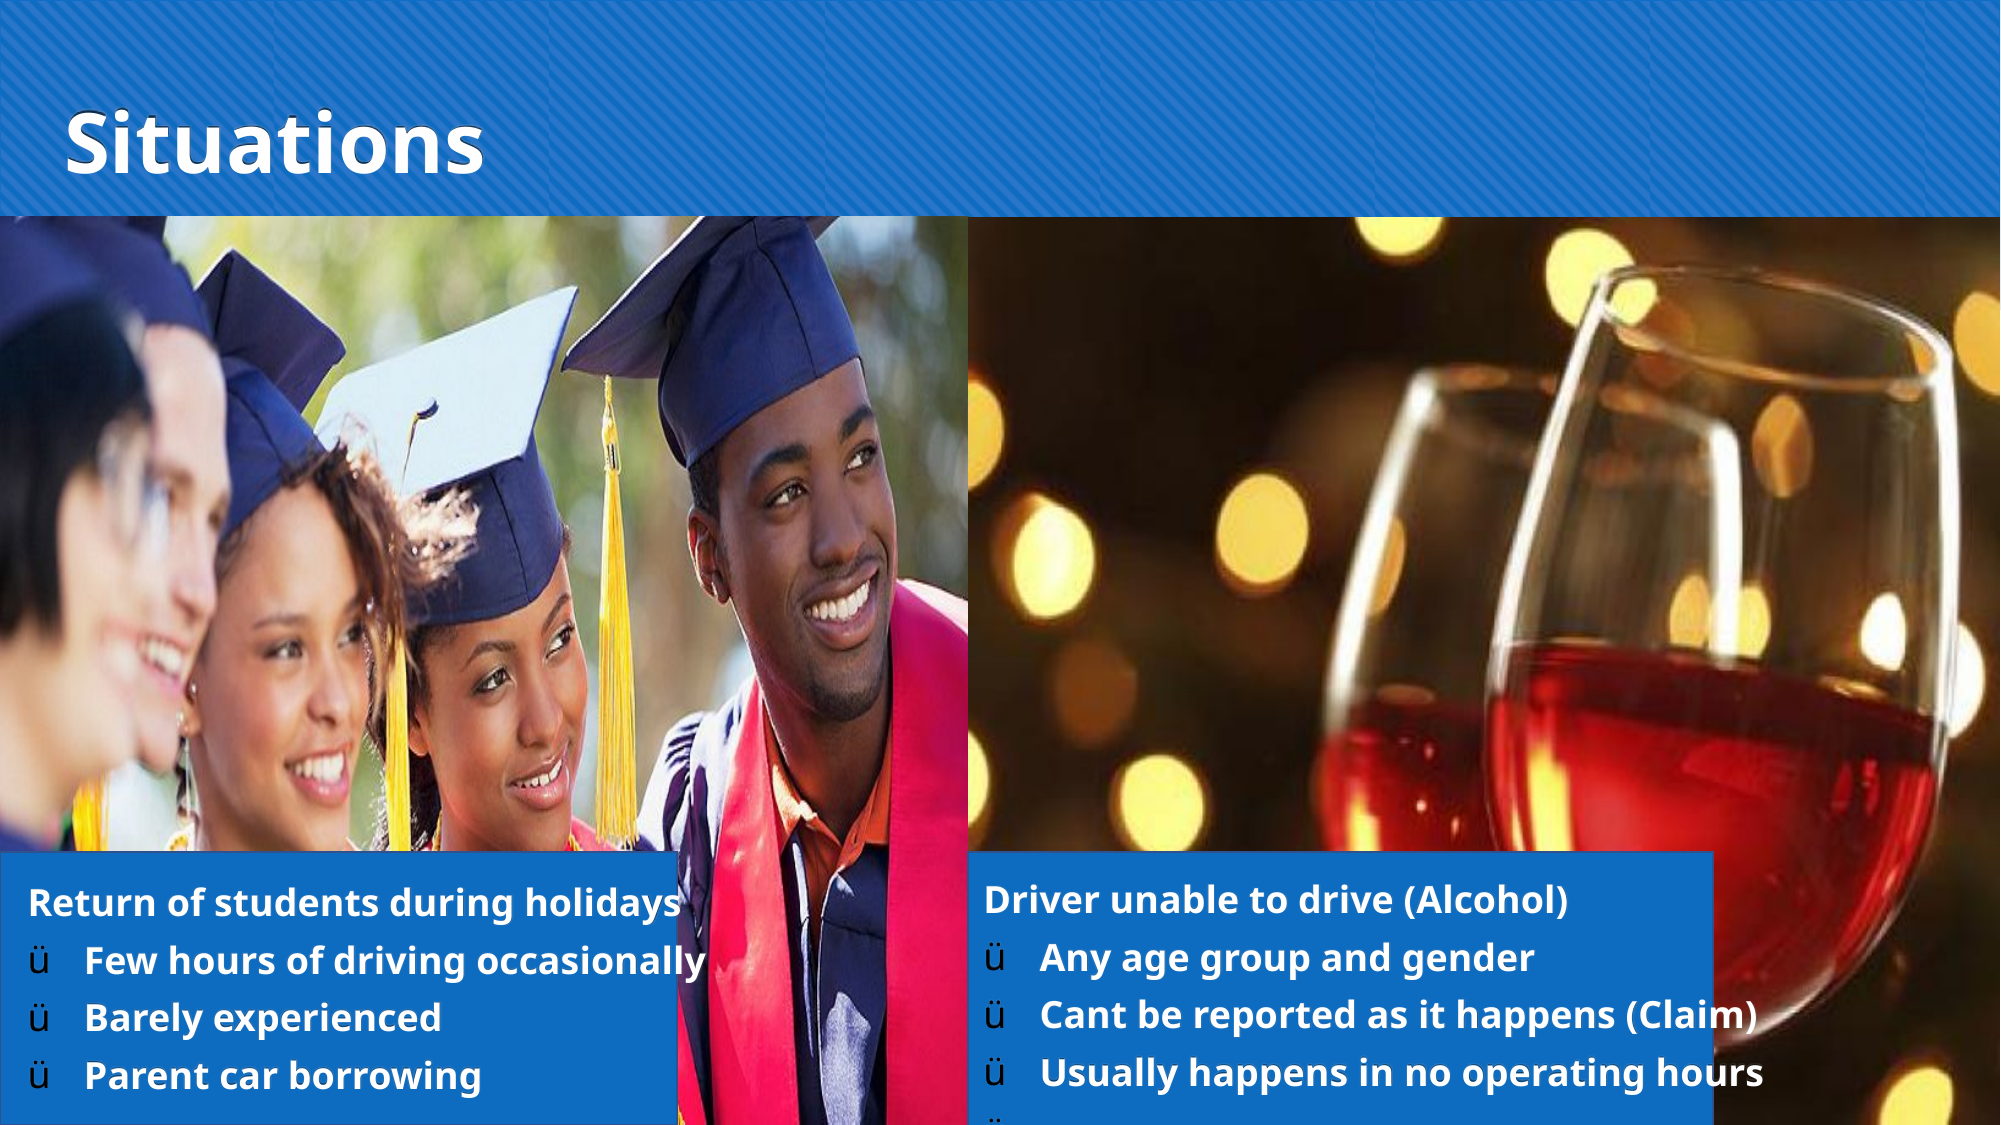

# Situations
Return of students during holidays
Few hours of driving occasionally
Barely experienced
Parent car borrowing
Driver unable to drive (Alcohol)
Any age group and gender
Cant be reported as it happens (Claim)
Usually happens in no operating hours